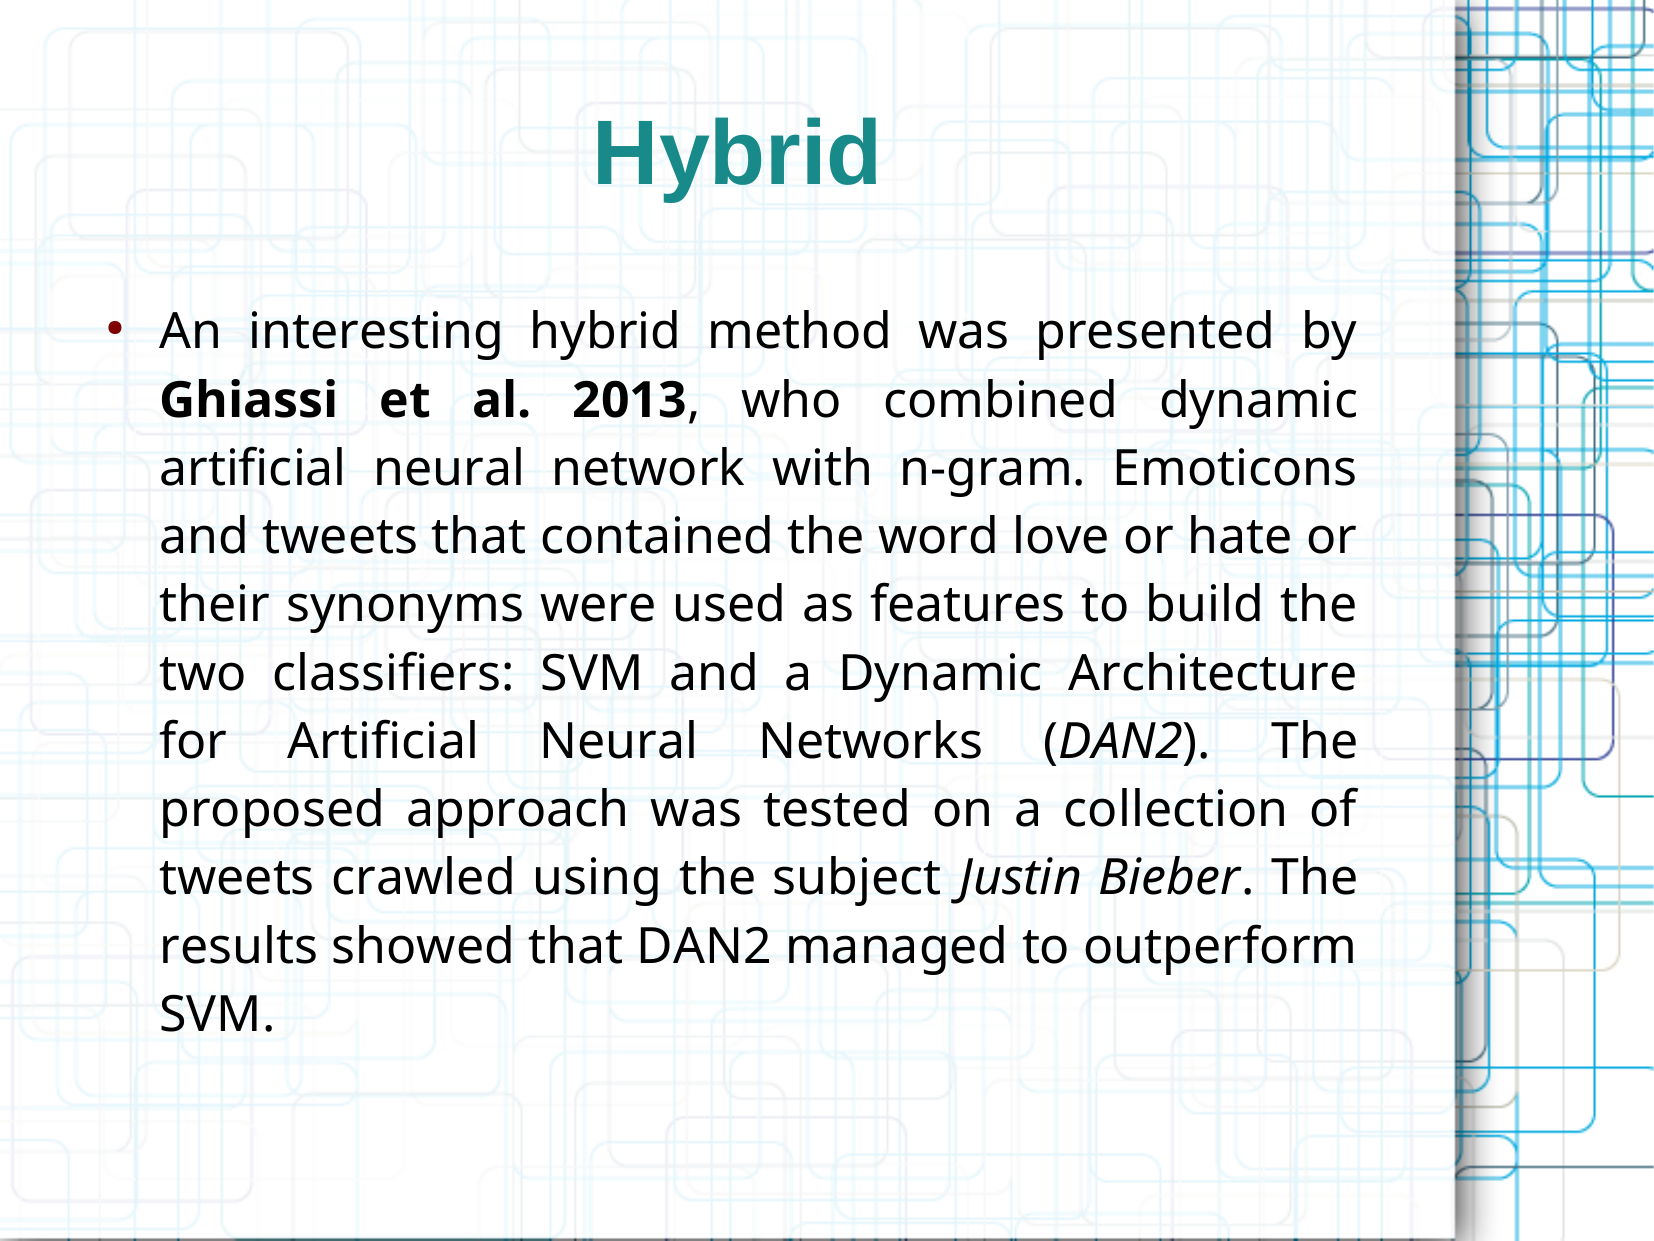

# Hybrid
An interesting hybrid method was presented by Ghiassi et al. 2013, who combined dynamic artificial neural network with n-gram. Emoticons and tweets that contained the word love or hate or their synonyms were used as features to build the two classifiers: SVM and a Dynamic Architecture for Artificial Neural Networks (DAN2). The proposed approach was tested on a collection of tweets crawled using the subject Justin Bieber. The results showed that DAN2 managed to outperform SVM.